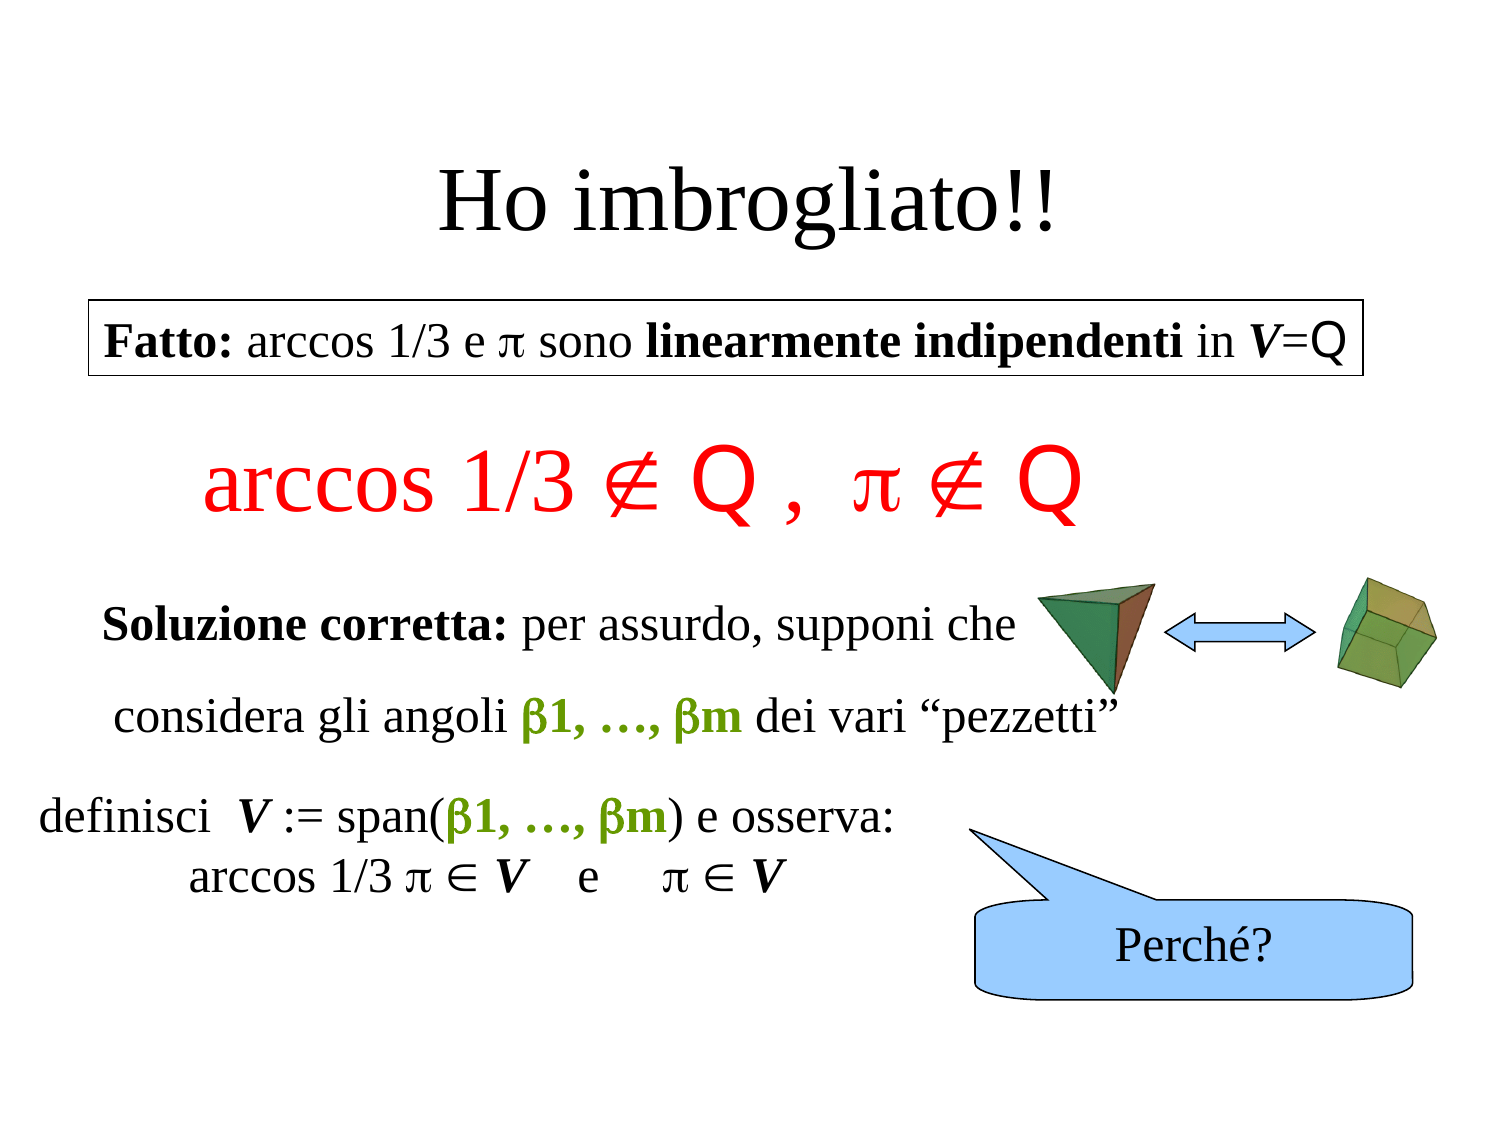

# Ho imbrogliato!!
Fatto: arccos 1/3 e  sono linearmente indipendenti in V=Q
arccos 1/3  Q ,   Q
Soluzione corretta: per assurdo, supponi che
considera gli angoli 1, …, m dei vari “pezzetti”
definisci V := span(1, …, m) e osserva:
 arccos 1/3   V e   V
Perché?